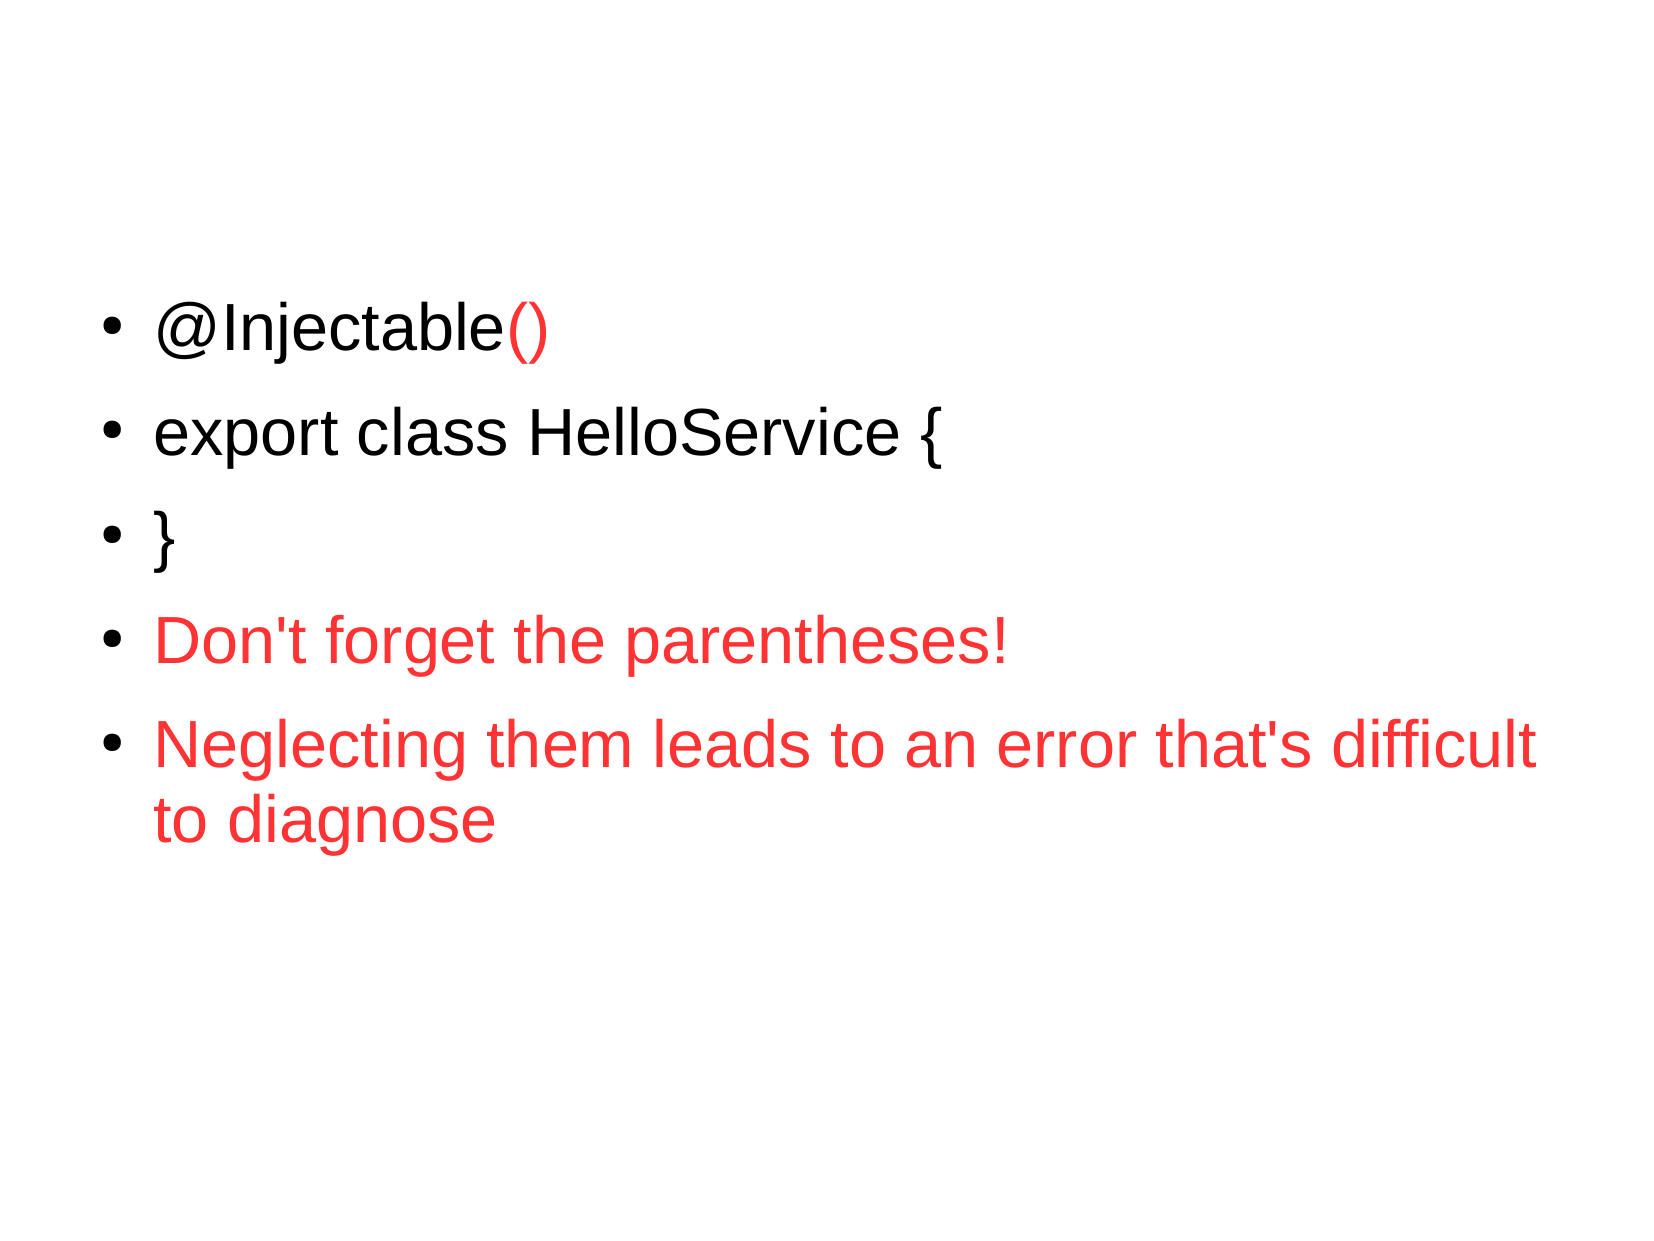

#
@Injectable()
export class HelloService {
}
Don't forget the parentheses!
Neglecting them leads to an error that's difficult to diagnose